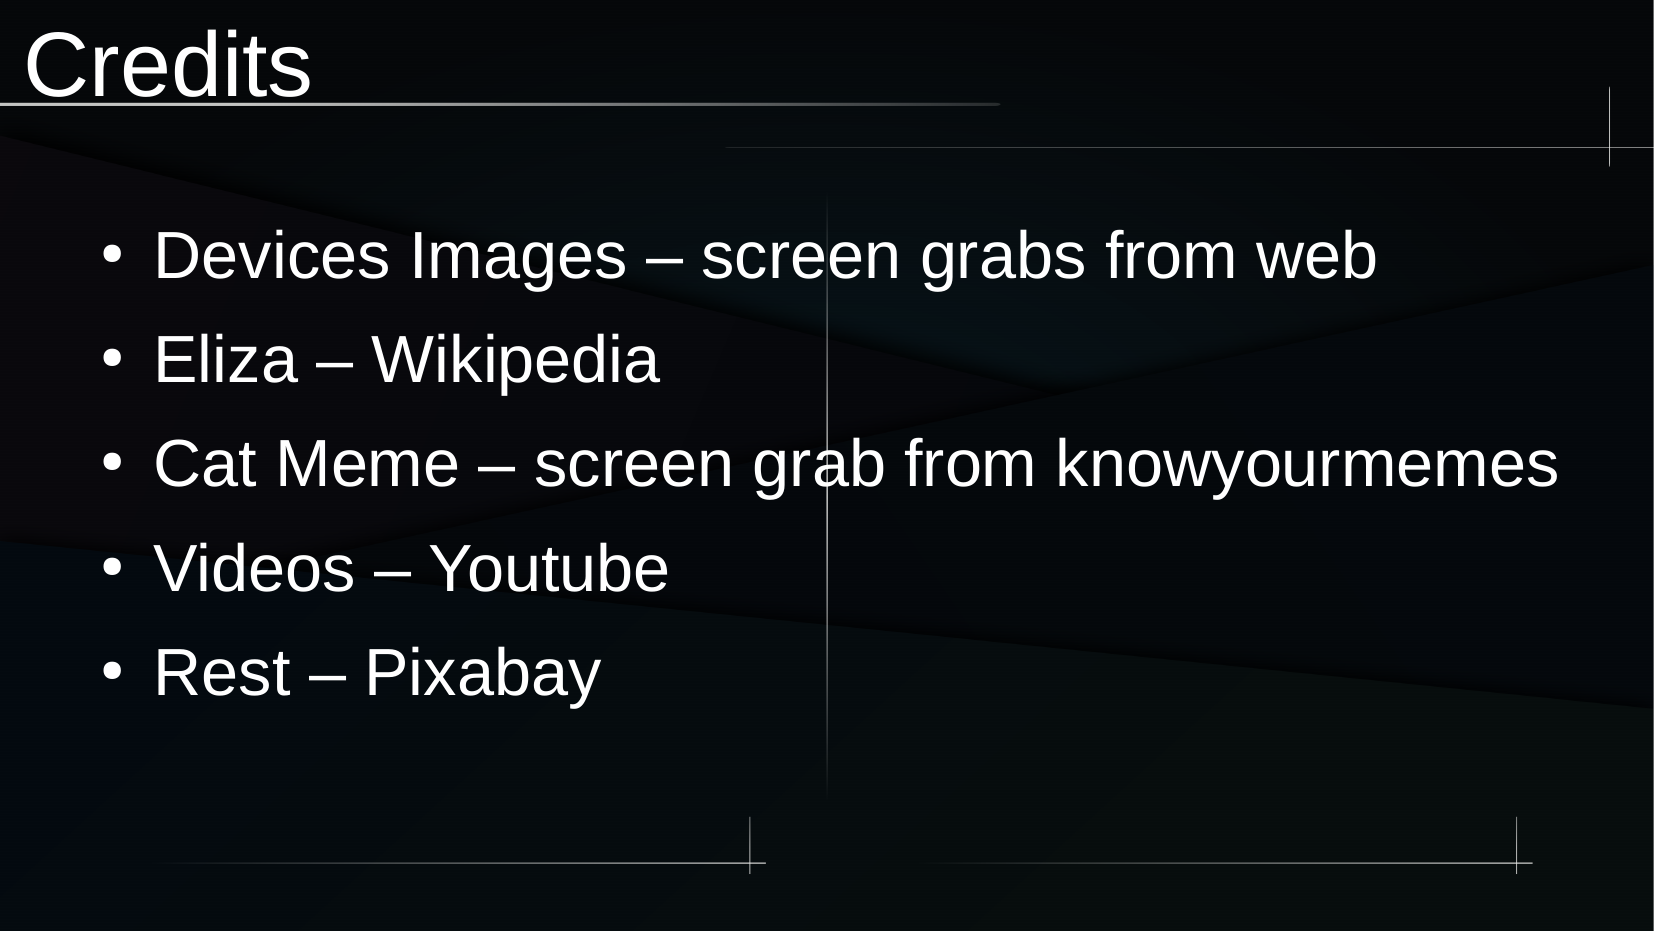

# Credits
Devices Images – screen grabs from web
Eliza – Wikipedia
Cat Meme – screen grab from knowyourmemes
Videos – Youtube
Rest – Pixabay